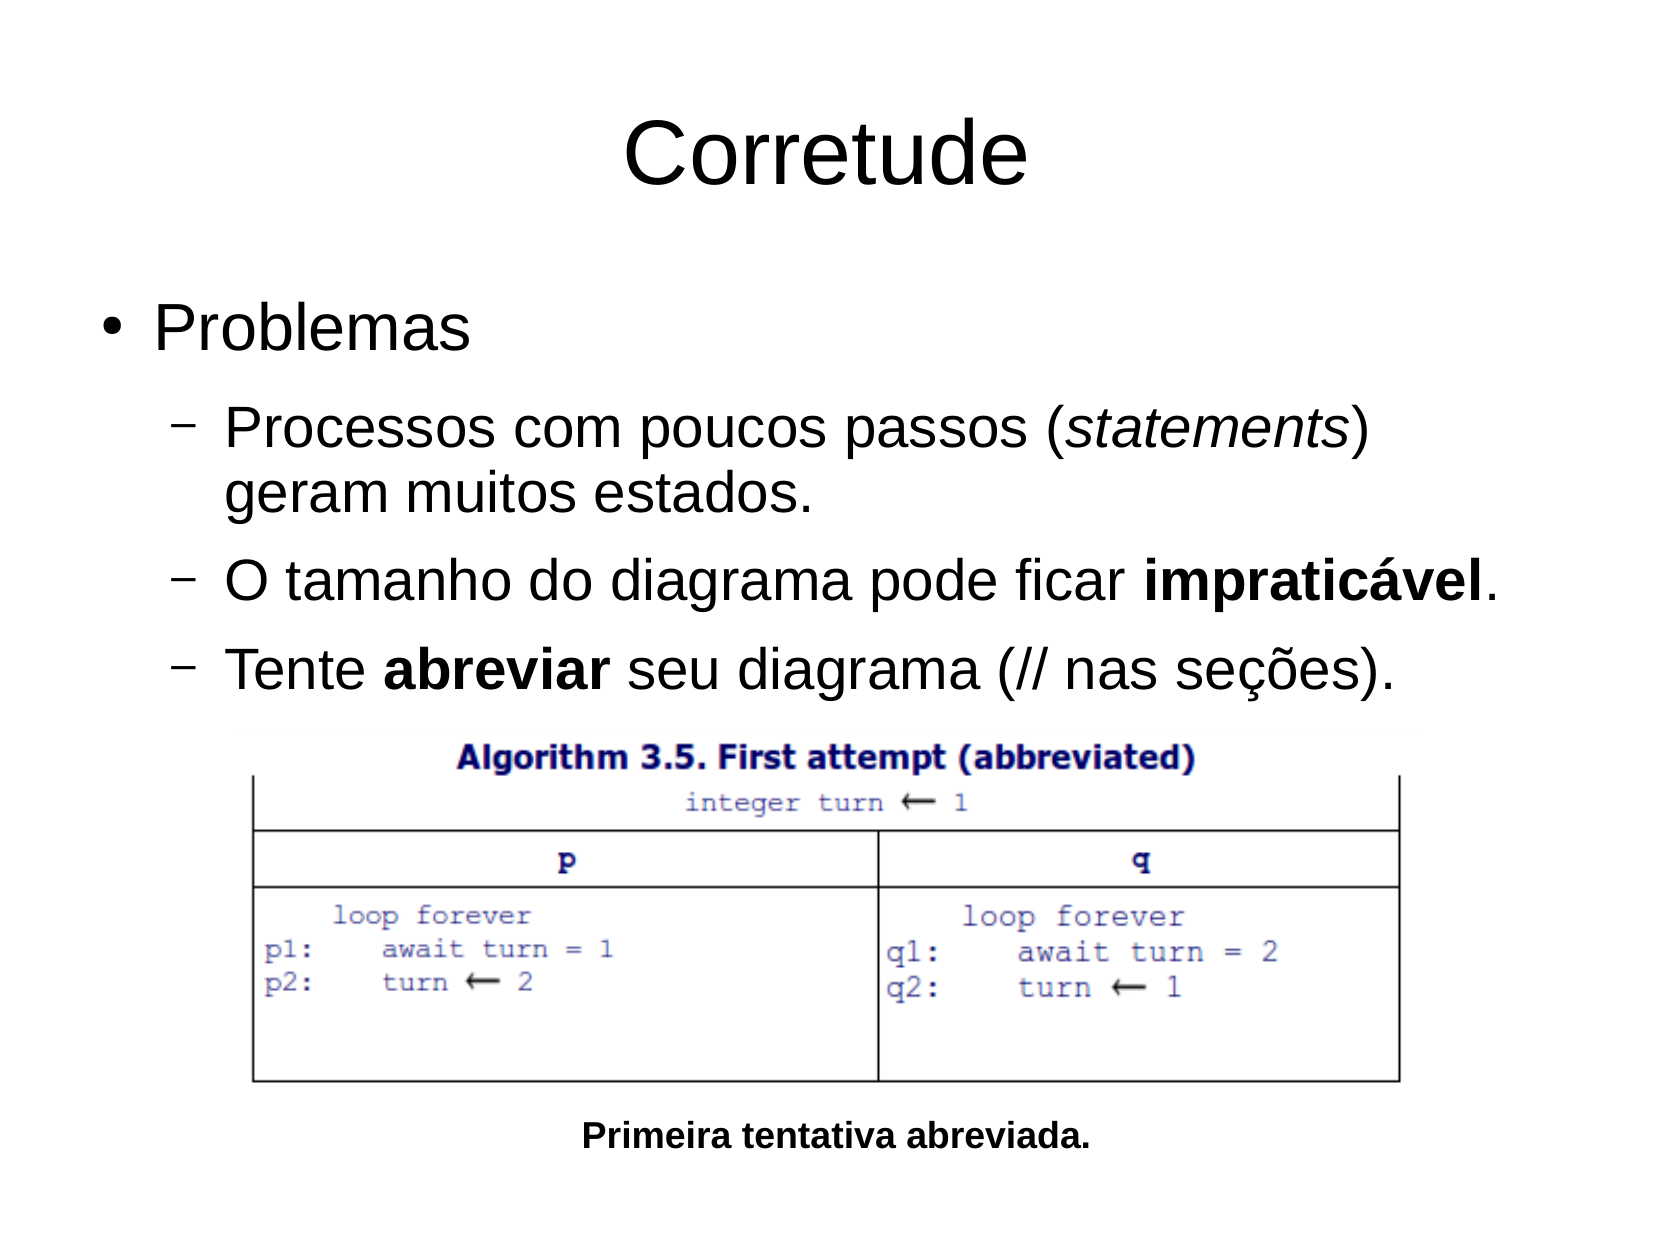

# Corretude
Problemas
Processos com poucos passos (statements) geram muitos estados.
O tamanho do diagrama pode ficar impraticável.
Tente abreviar seu diagrama (// nas seções).
Primeira tentativa abreviada.